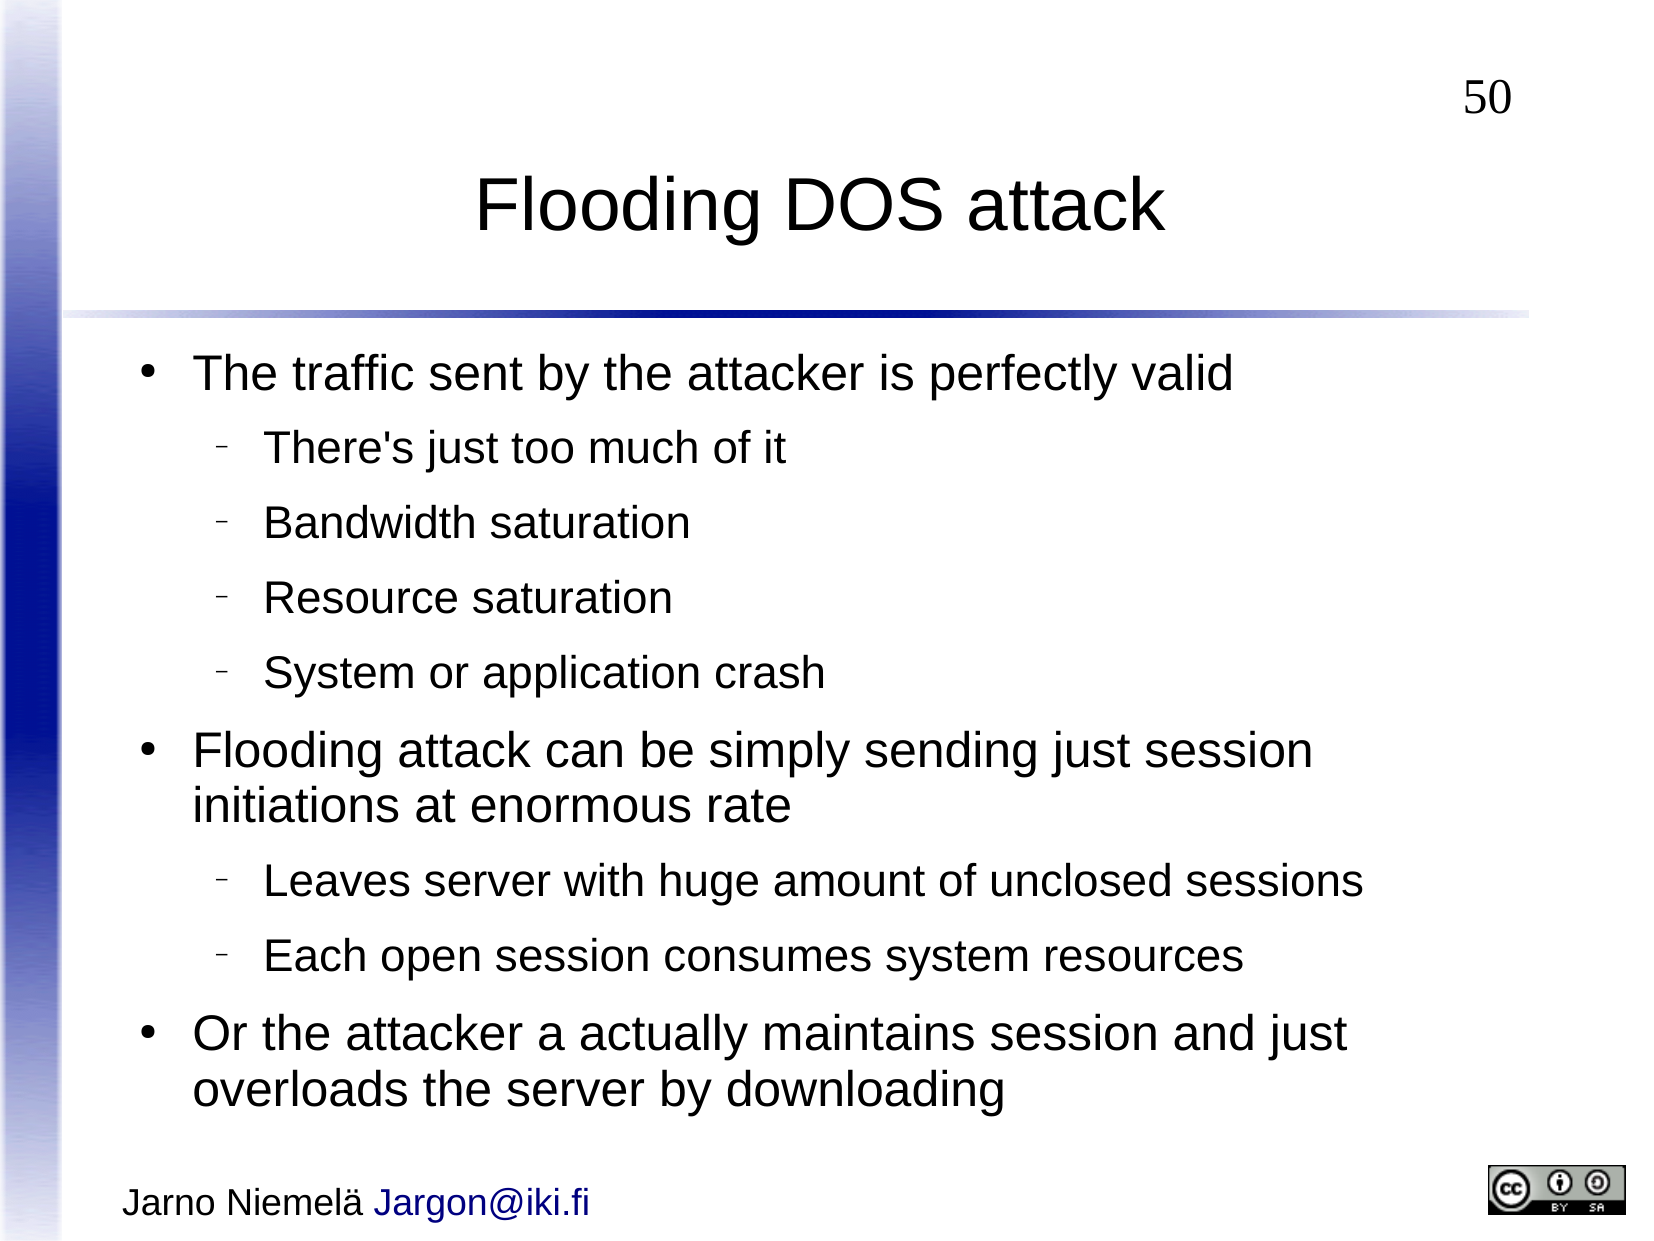

# Flooding DOS attack
The traffic sent by the attacker is perfectly valid
There's just too much of it
Bandwidth saturation
Resource saturation
System or application crash
Flooding attack can be simply sending just session initiations at enormous rate
Leaves server with huge amount of unclosed sessions
Each open session consumes system resources
Or the attacker a actually maintains session and just overloads the server by downloading